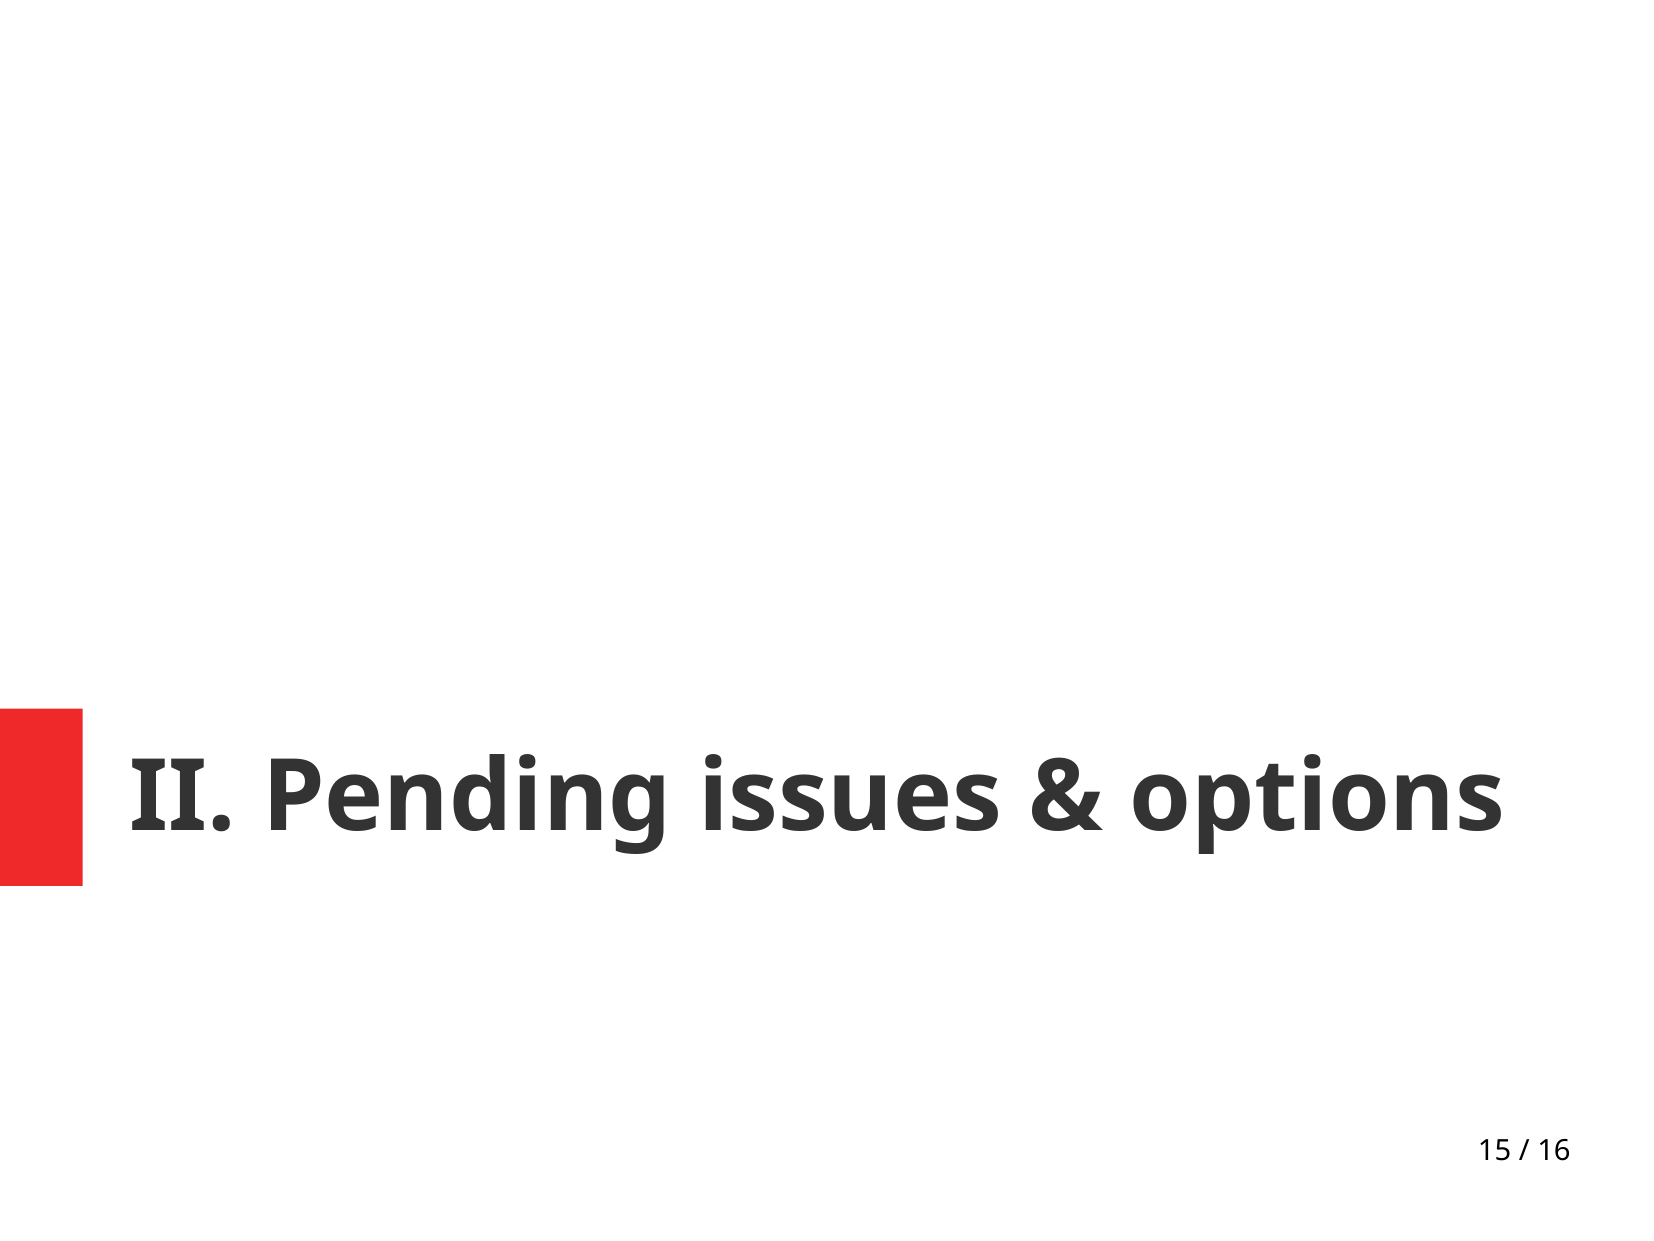

# II. Pending issues & options
15